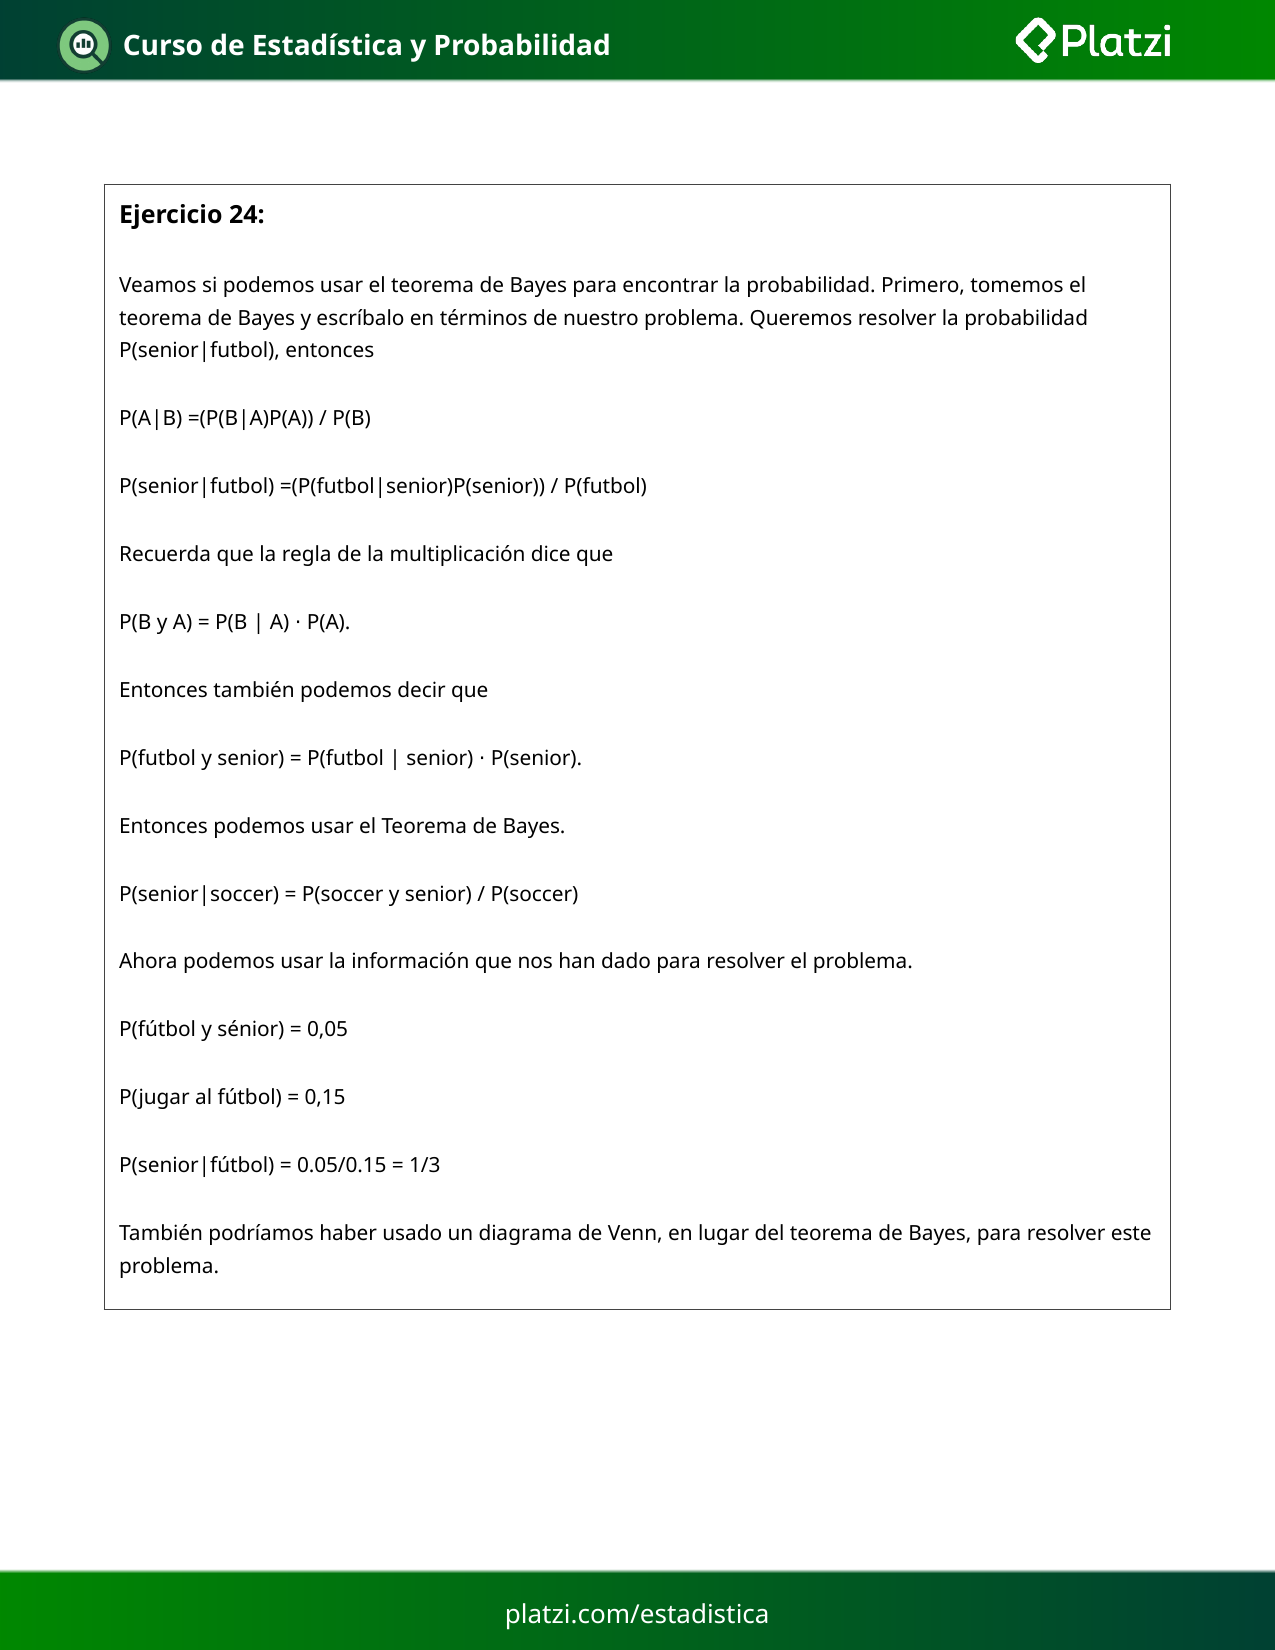

Curso de Estadística y Probabilidad
| Ejercicio 24: Veamos si podemos usar el teorema de Bayes para encontrar la probabilidad. Primero, tomemos el teorema de Bayes y escríbalo en términos de nuestro problema. Queremos resolver la probabilidad P(senior|futbol), entonces P(A|B) =(P(B|A)P(A)) / P(B) P(senior|futbol) =(P(futbol|senior)P(senior)) / P(futbol) Recuerda que la regla de la multiplicación dice que P(B y A) = P(B | A) ⋅ P(A). Entonces también podemos decir que P(futbol y senior) = P(futbol | senior) ⋅ P(senior). Entonces podemos usar el Teorema de Bayes. P(senior|soccer) = P(soccer y senior) / P(soccer) Ahora podemos usar la información que nos han dado para resolver el problema. P(fútbol y sénior) = 0,05 P(jugar al fútbol) = 0,15 P(senior|fútbol) = 0.05/0.15 = 1/3 También podríamos haber usado un diagrama de Venn, en lugar del teorema de Bayes, para resolver este problema. |
| --- |
# platzi.com/estadistica